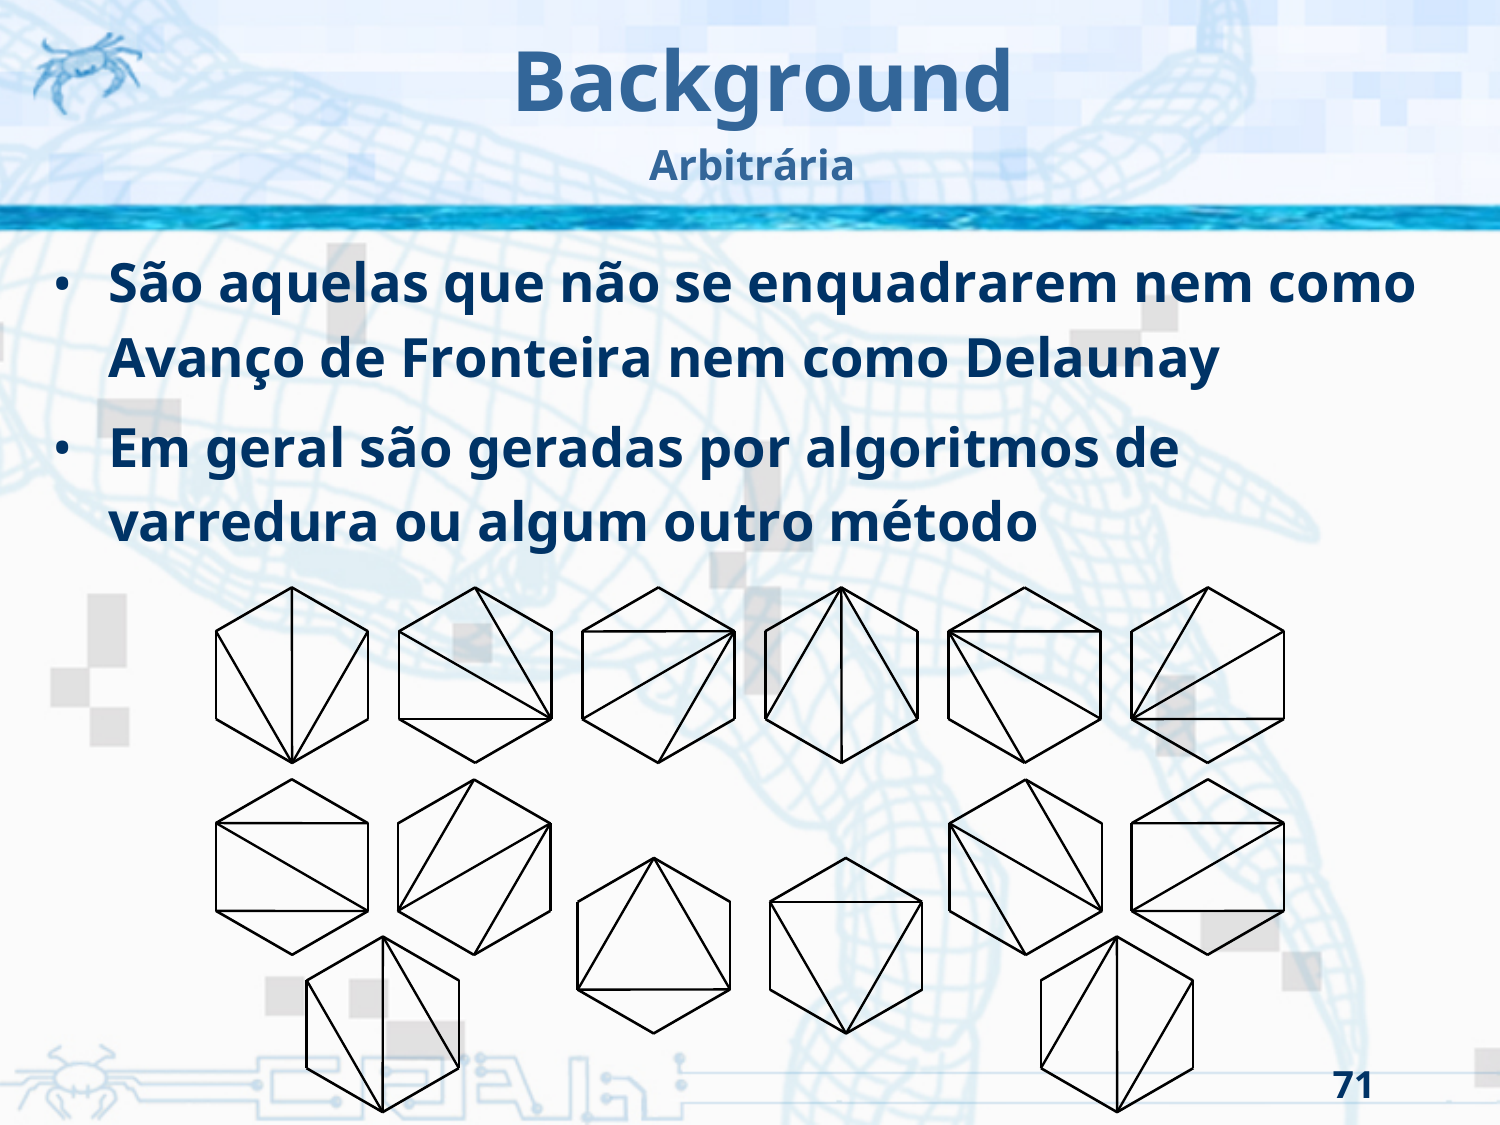

Background
Arbitrária
São aquelas que não se enquadrarem nem como Avanço de Fronteira nem como Delaunay
Em geral são geradas por algoritmos de varredura ou algum outro método